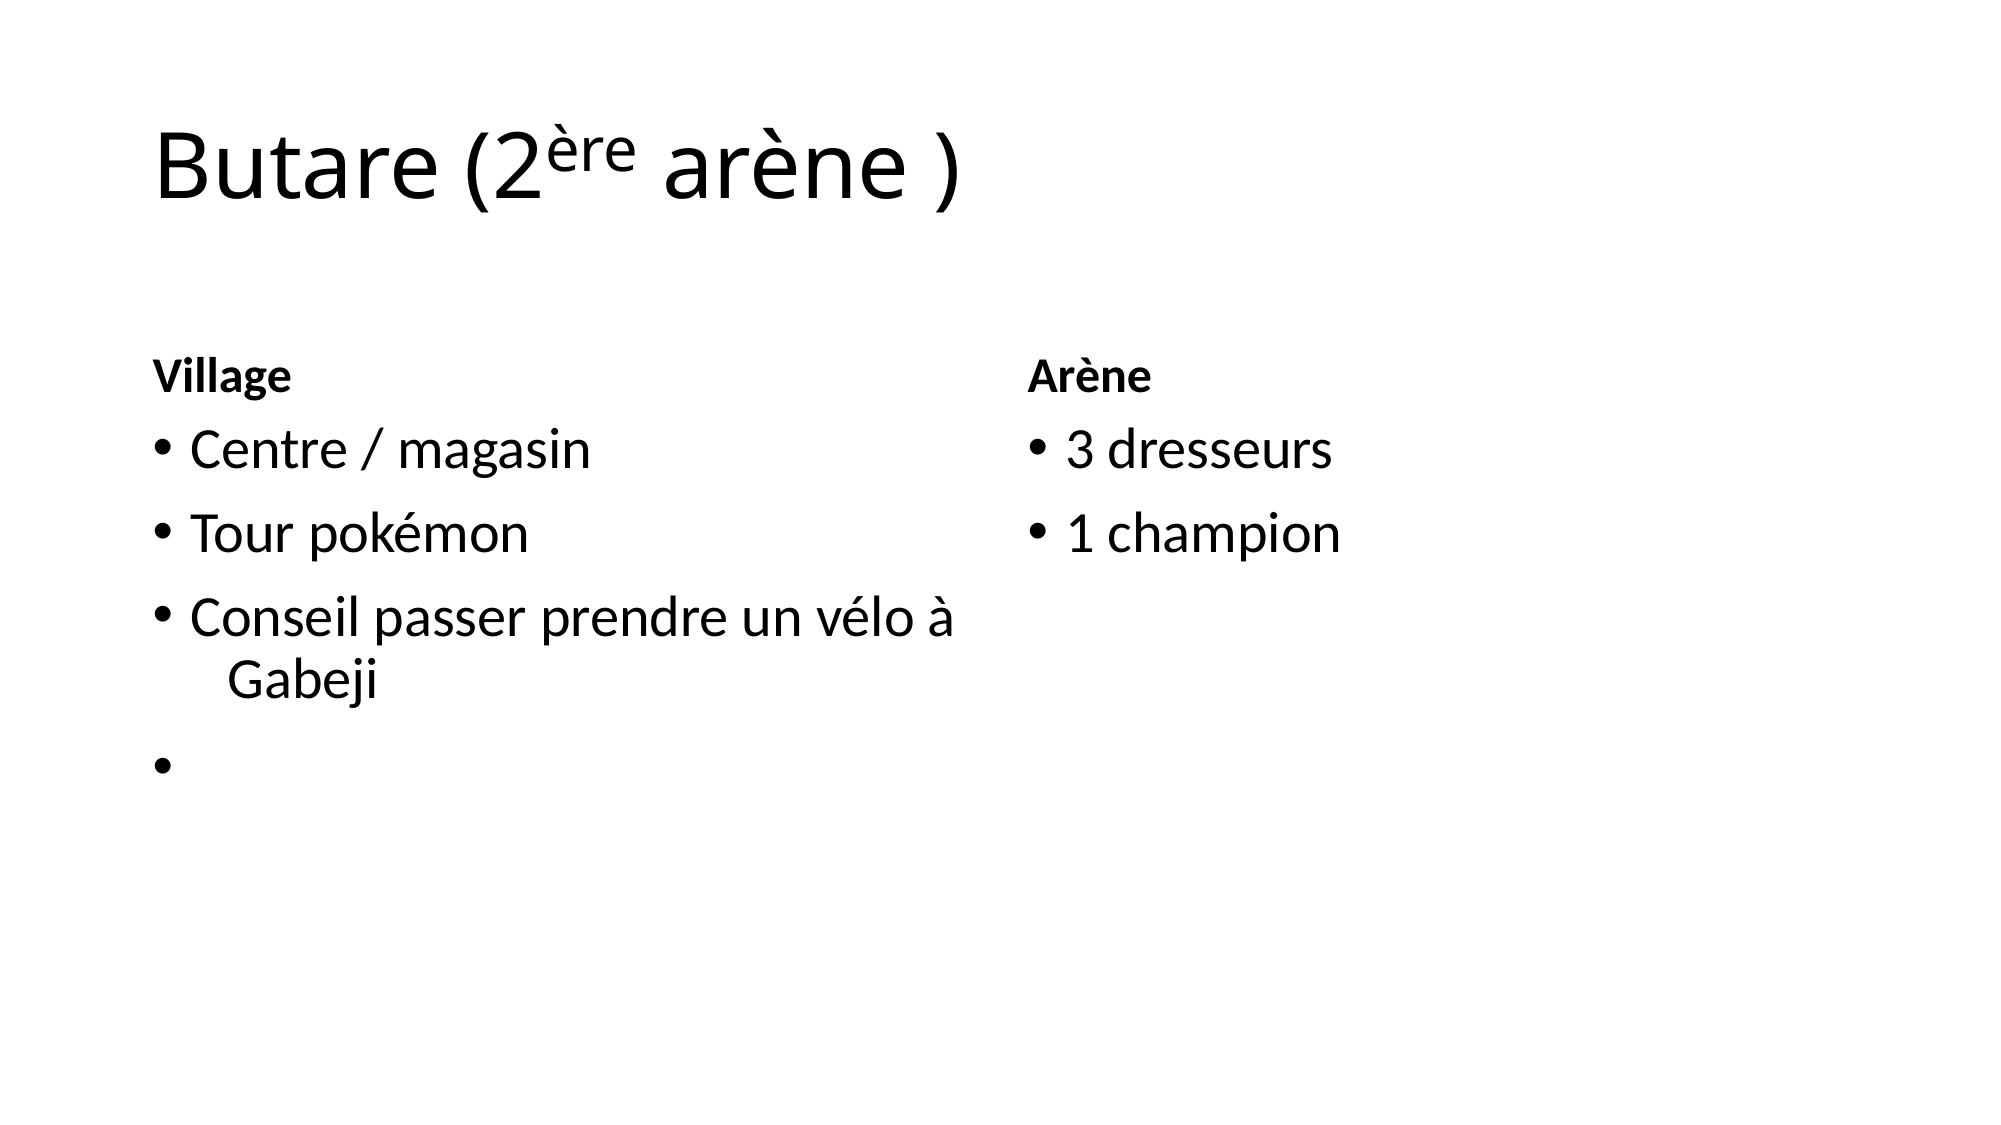

# Butare (2ère arène )
Village
Arène
Centre / magasin
Tour pokémon
Conseil passer prendre un vélo à Gabeji
3 dresseurs
1 champion